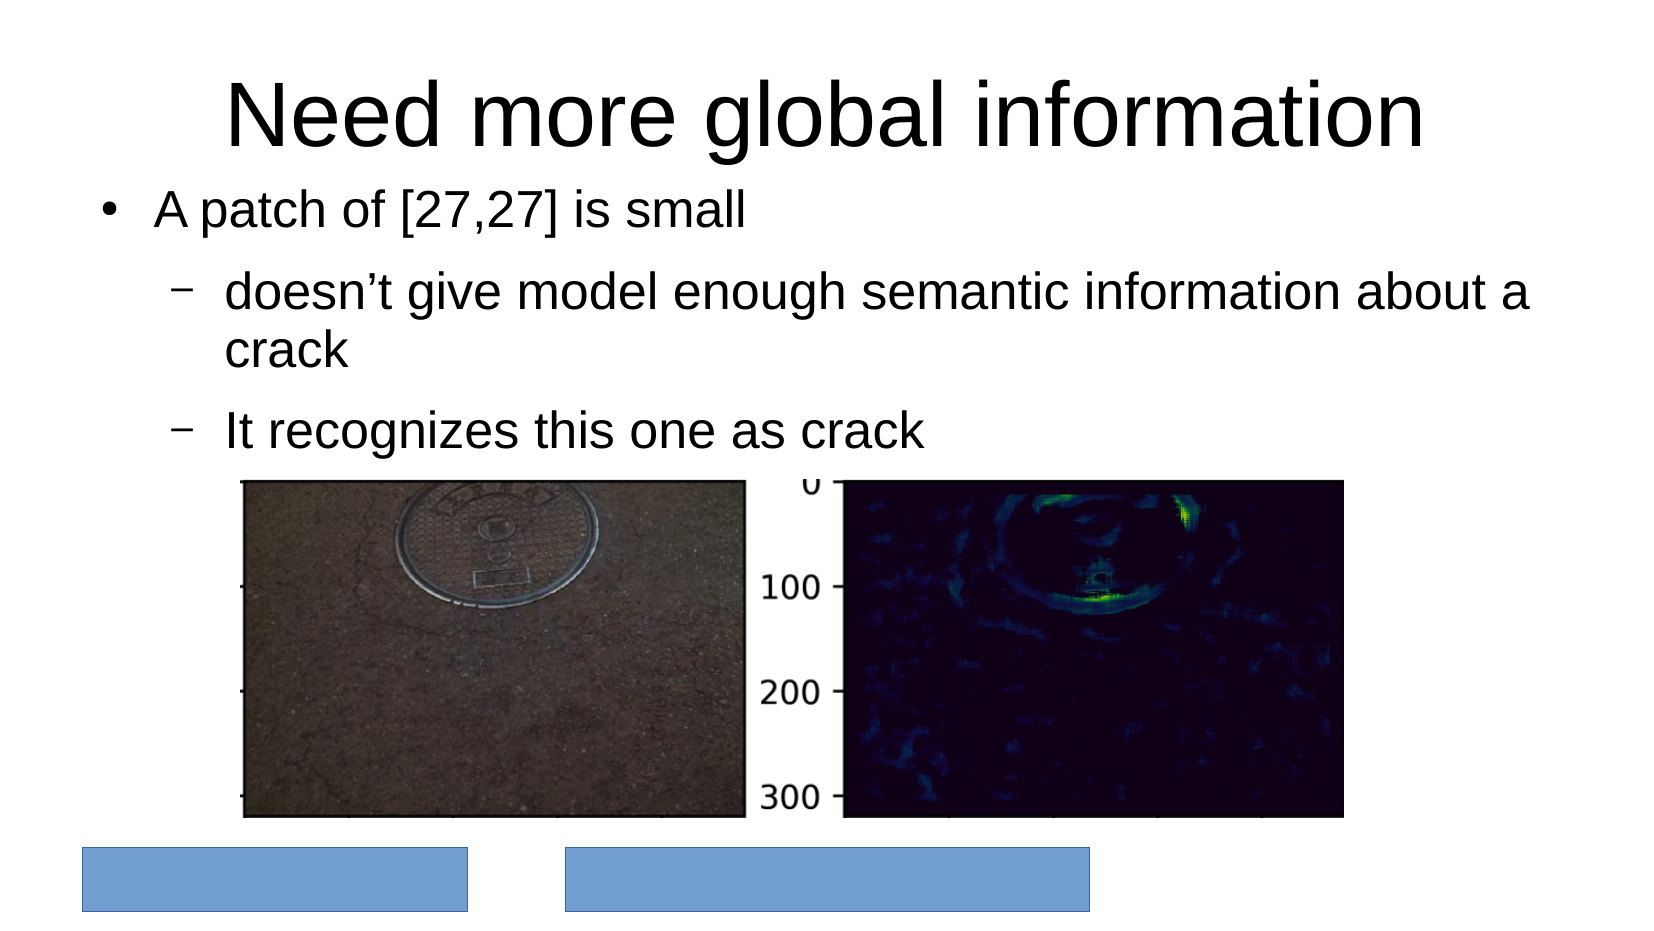

# Need more global information
A patch of [27,27] is small
doesn’t give model enough semantic information about a crack
It recognizes this one as crack